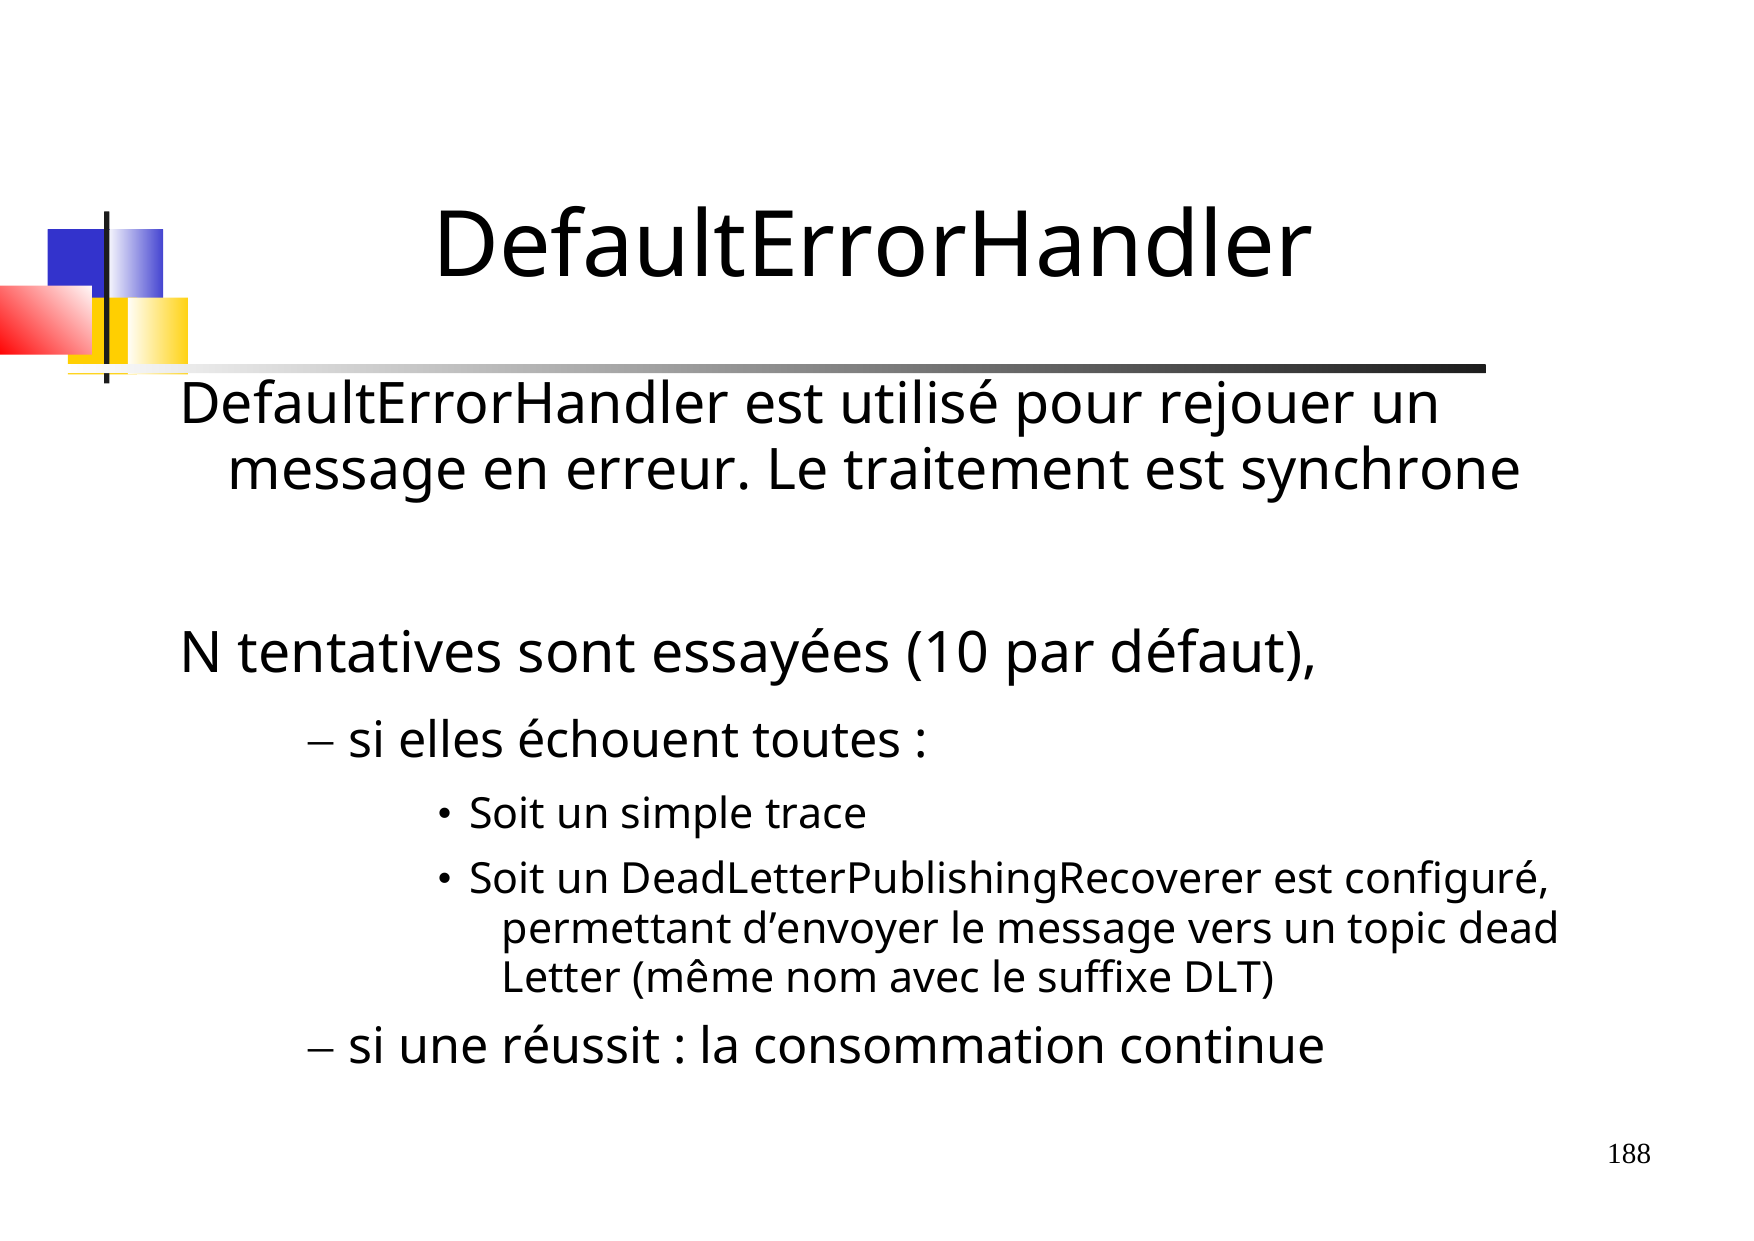

# DefaultErrorHandler
DefaultErrorHandler est utilisé pour rejouer un message en erreur. Le traitement est synchrone
N tentatives sont essayées (10 par défaut),
si elles échouent toutes :
Soit un simple trace
Soit un DeadLetterPublishingRecoverer est configuré, permettant d’envoyer le message vers un topic dead Letter (même nom avec le suffixe DLT)
si une réussit : la consommation continue